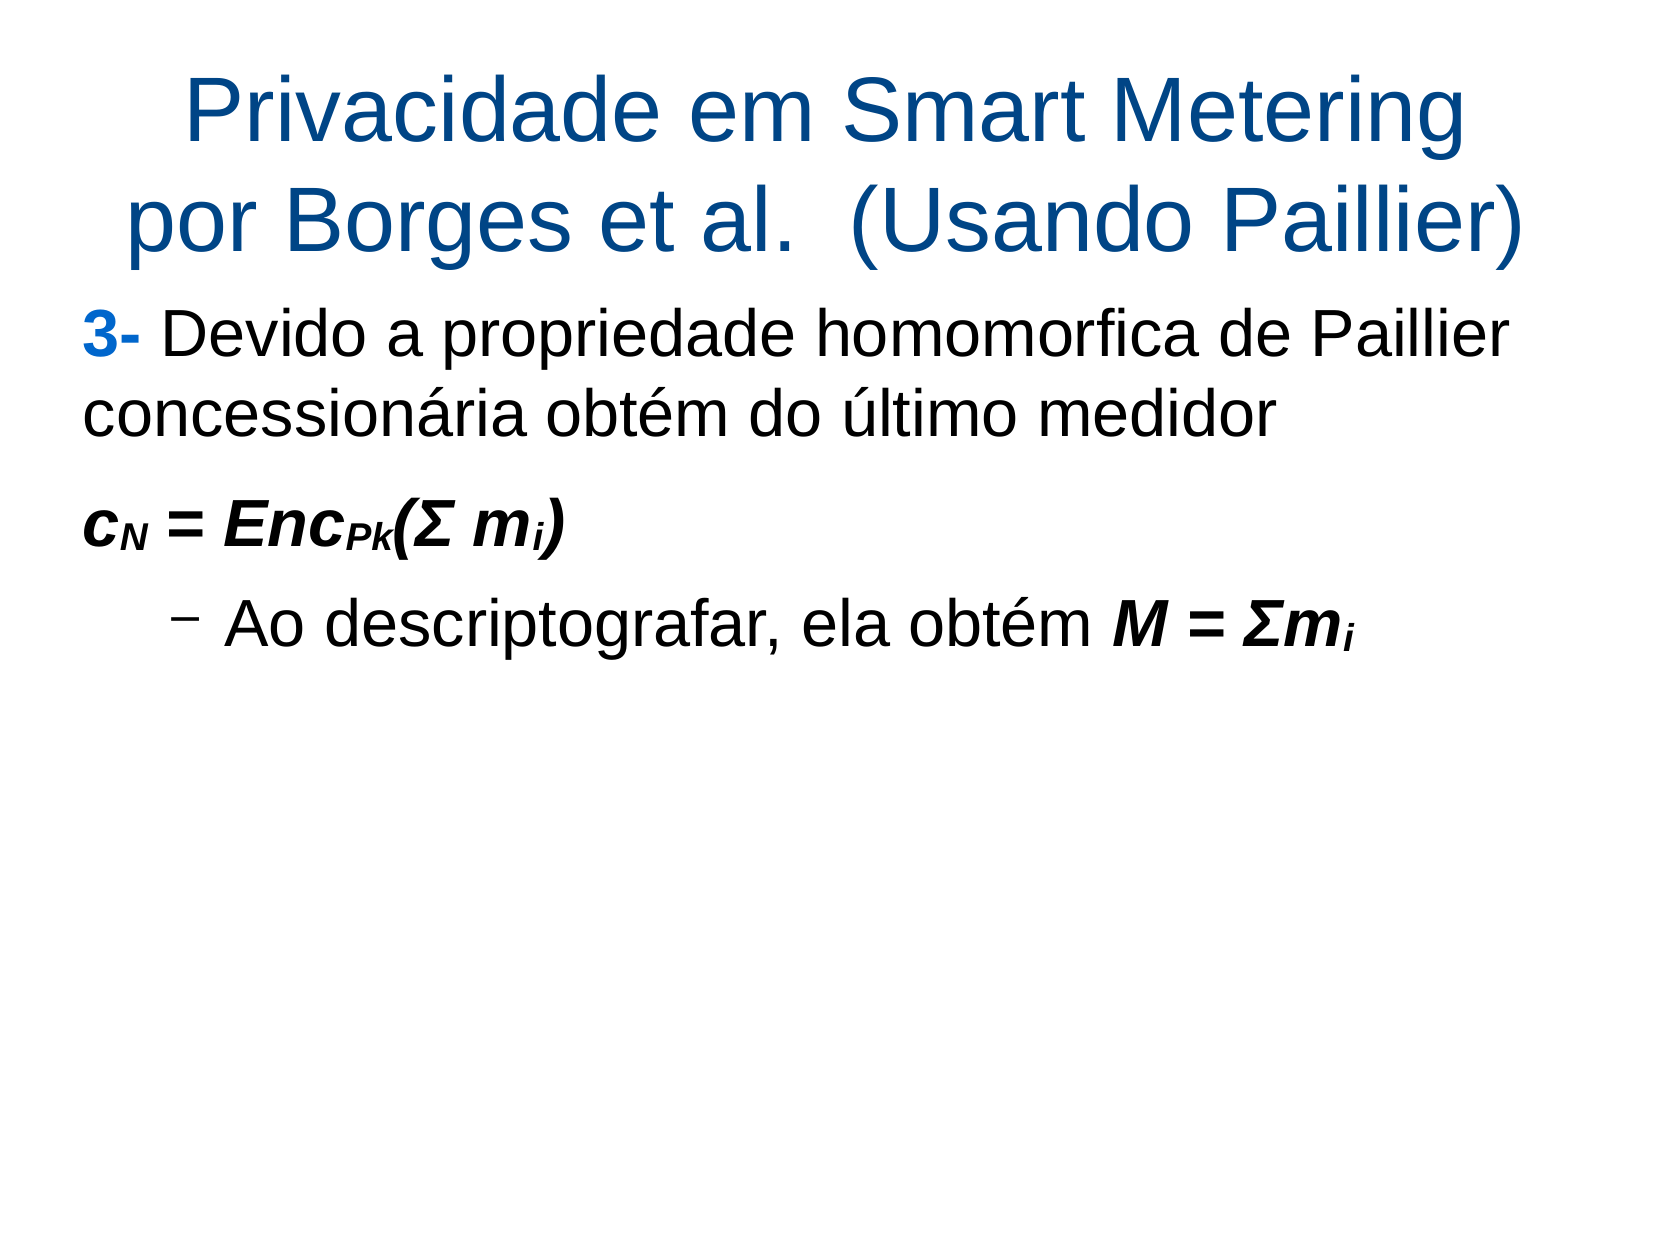

Privacidade em Smart Metering
por Borges et al. (Usando Paillier)
3- Devido a propriedade homomorfica de Paillier concessionária obtém do último medidor
cN = EncPk(Σ mi)
Ao descriptografar, ela obtém M = Σmi